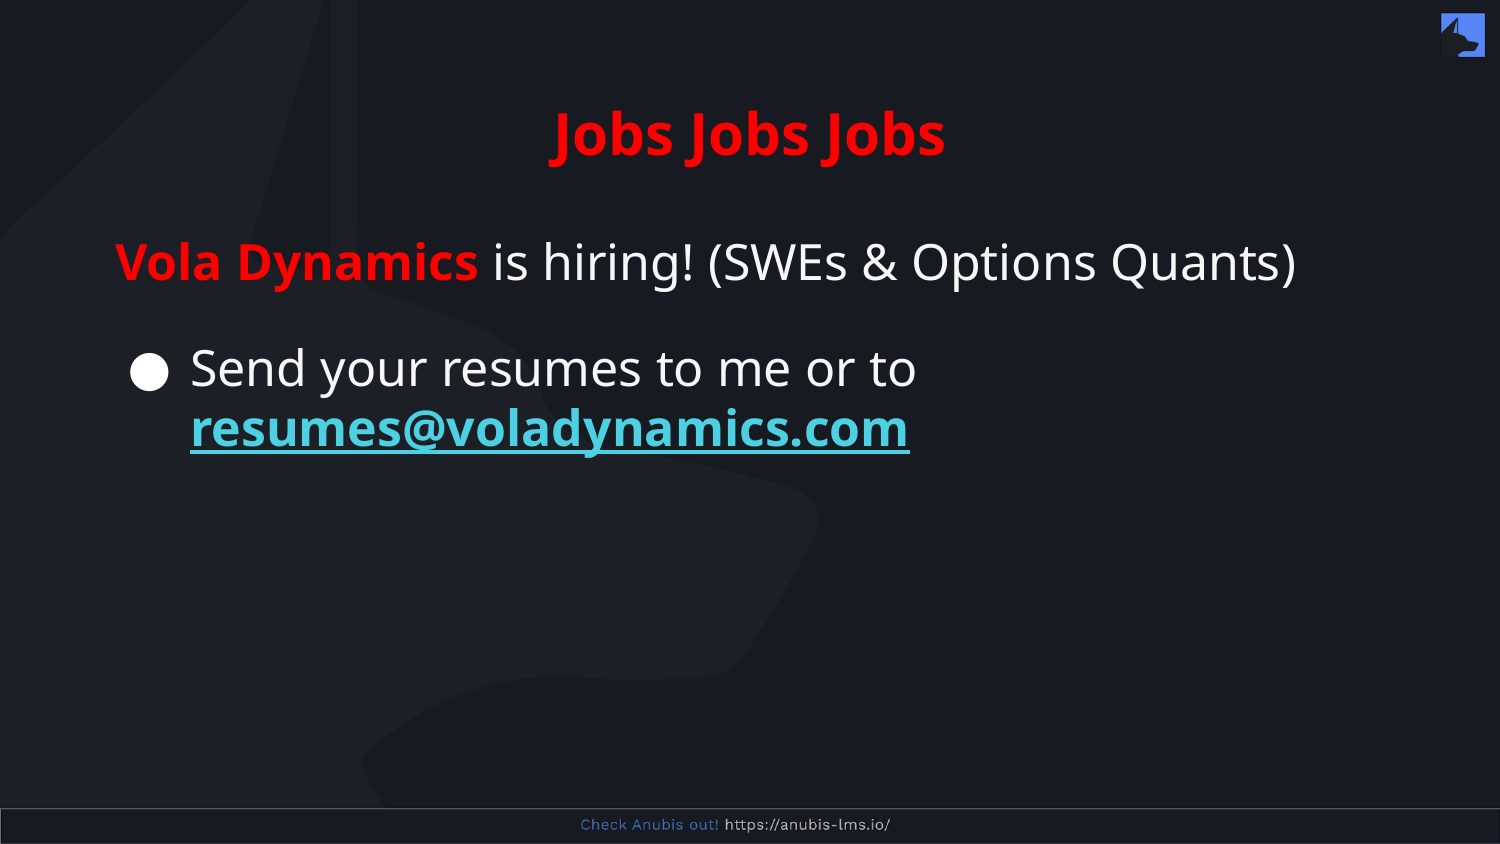

Jobs Jobs Jobs
# Vola Dynamics is hiring! (SWEs & Options Quants)
Send your resumes to me or to resumes@voladynamics.com